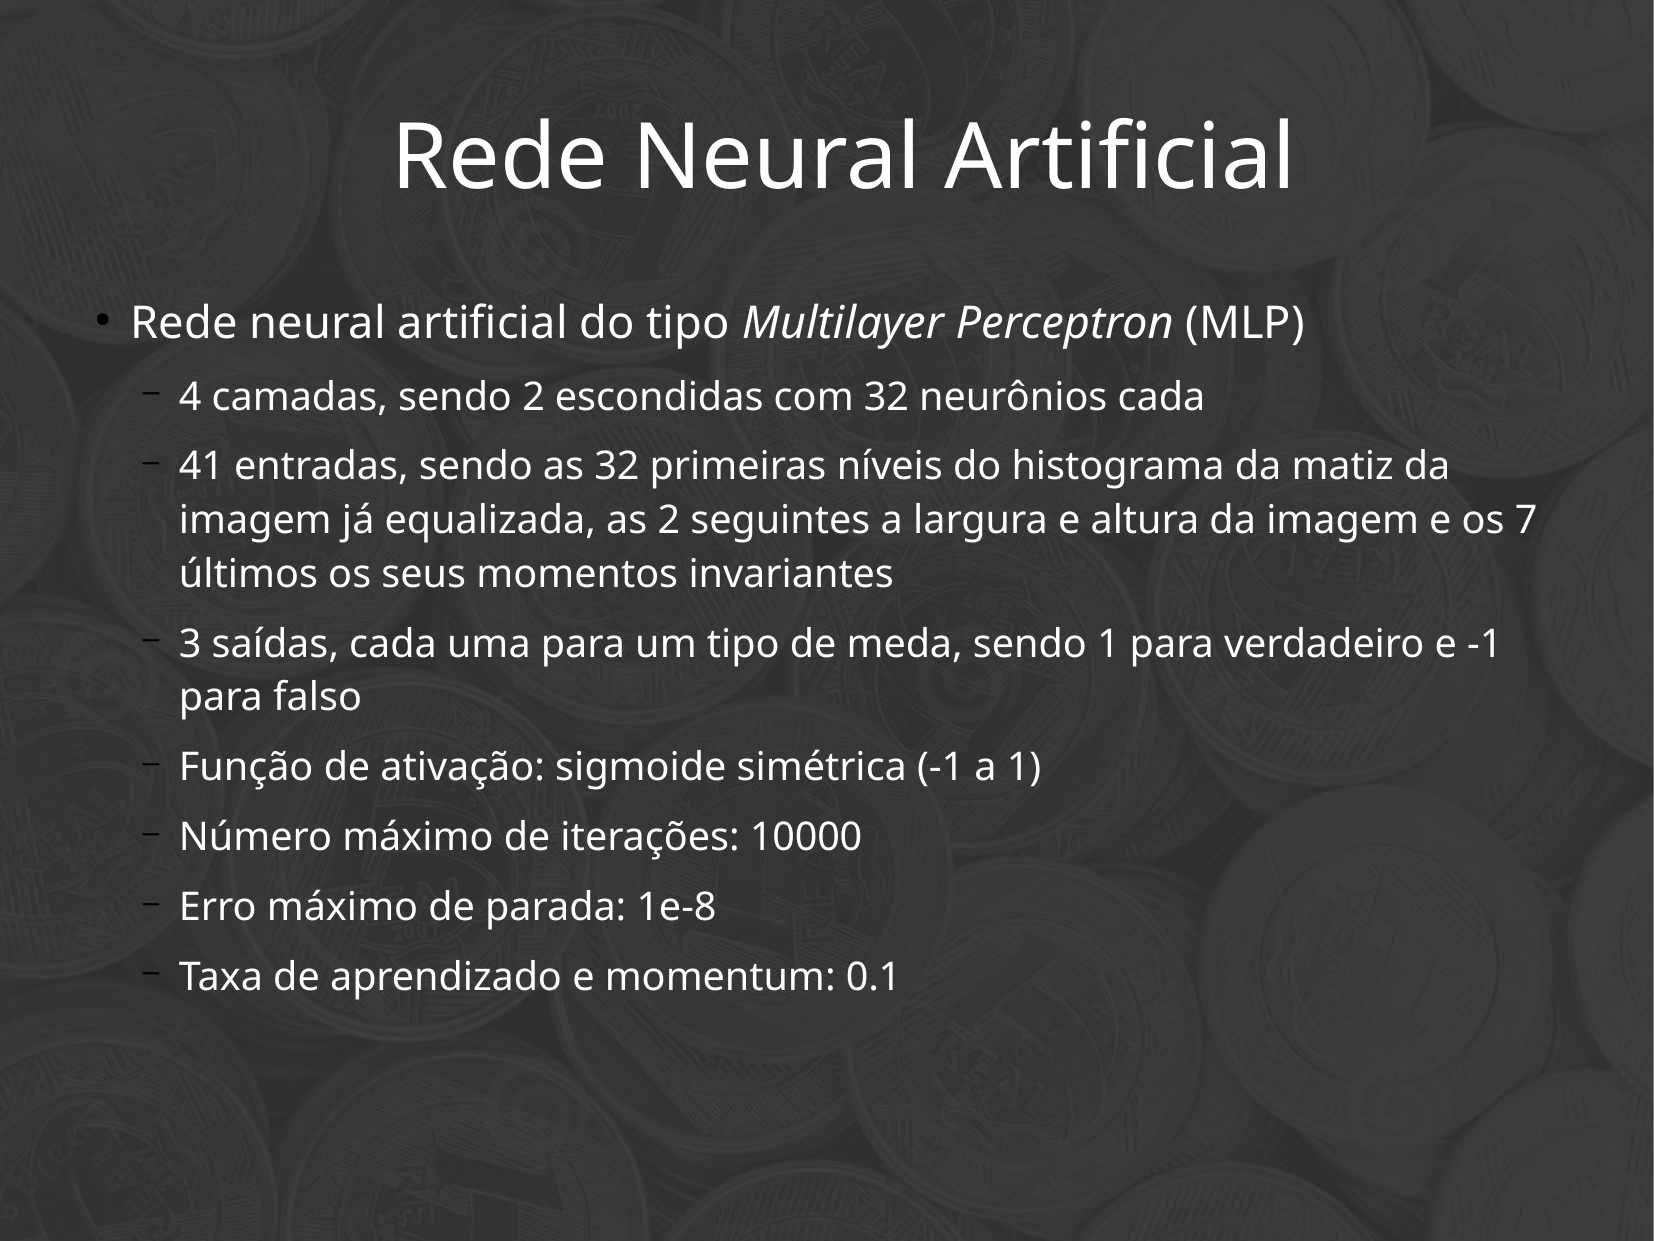

# Rede Neural Artificial
Rede neural artificial do tipo Multilayer Perceptron (MLP)
4 camadas, sendo 2 escondidas com 32 neurônios cada
41 entradas, sendo as 32 primeiras níveis do histograma da matiz da imagem já equalizada, as 2 seguintes a largura e altura da imagem e os 7 últimos os seus momentos invariantes
3 saídas, cada uma para um tipo de meda, sendo 1 para verdadeiro e -1 para falso
Função de ativação: sigmoide simétrica (-1 a 1)
Número máximo de iterações: 10000
Erro máximo de parada: 1e-8
Taxa de aprendizado e momentum: 0.1